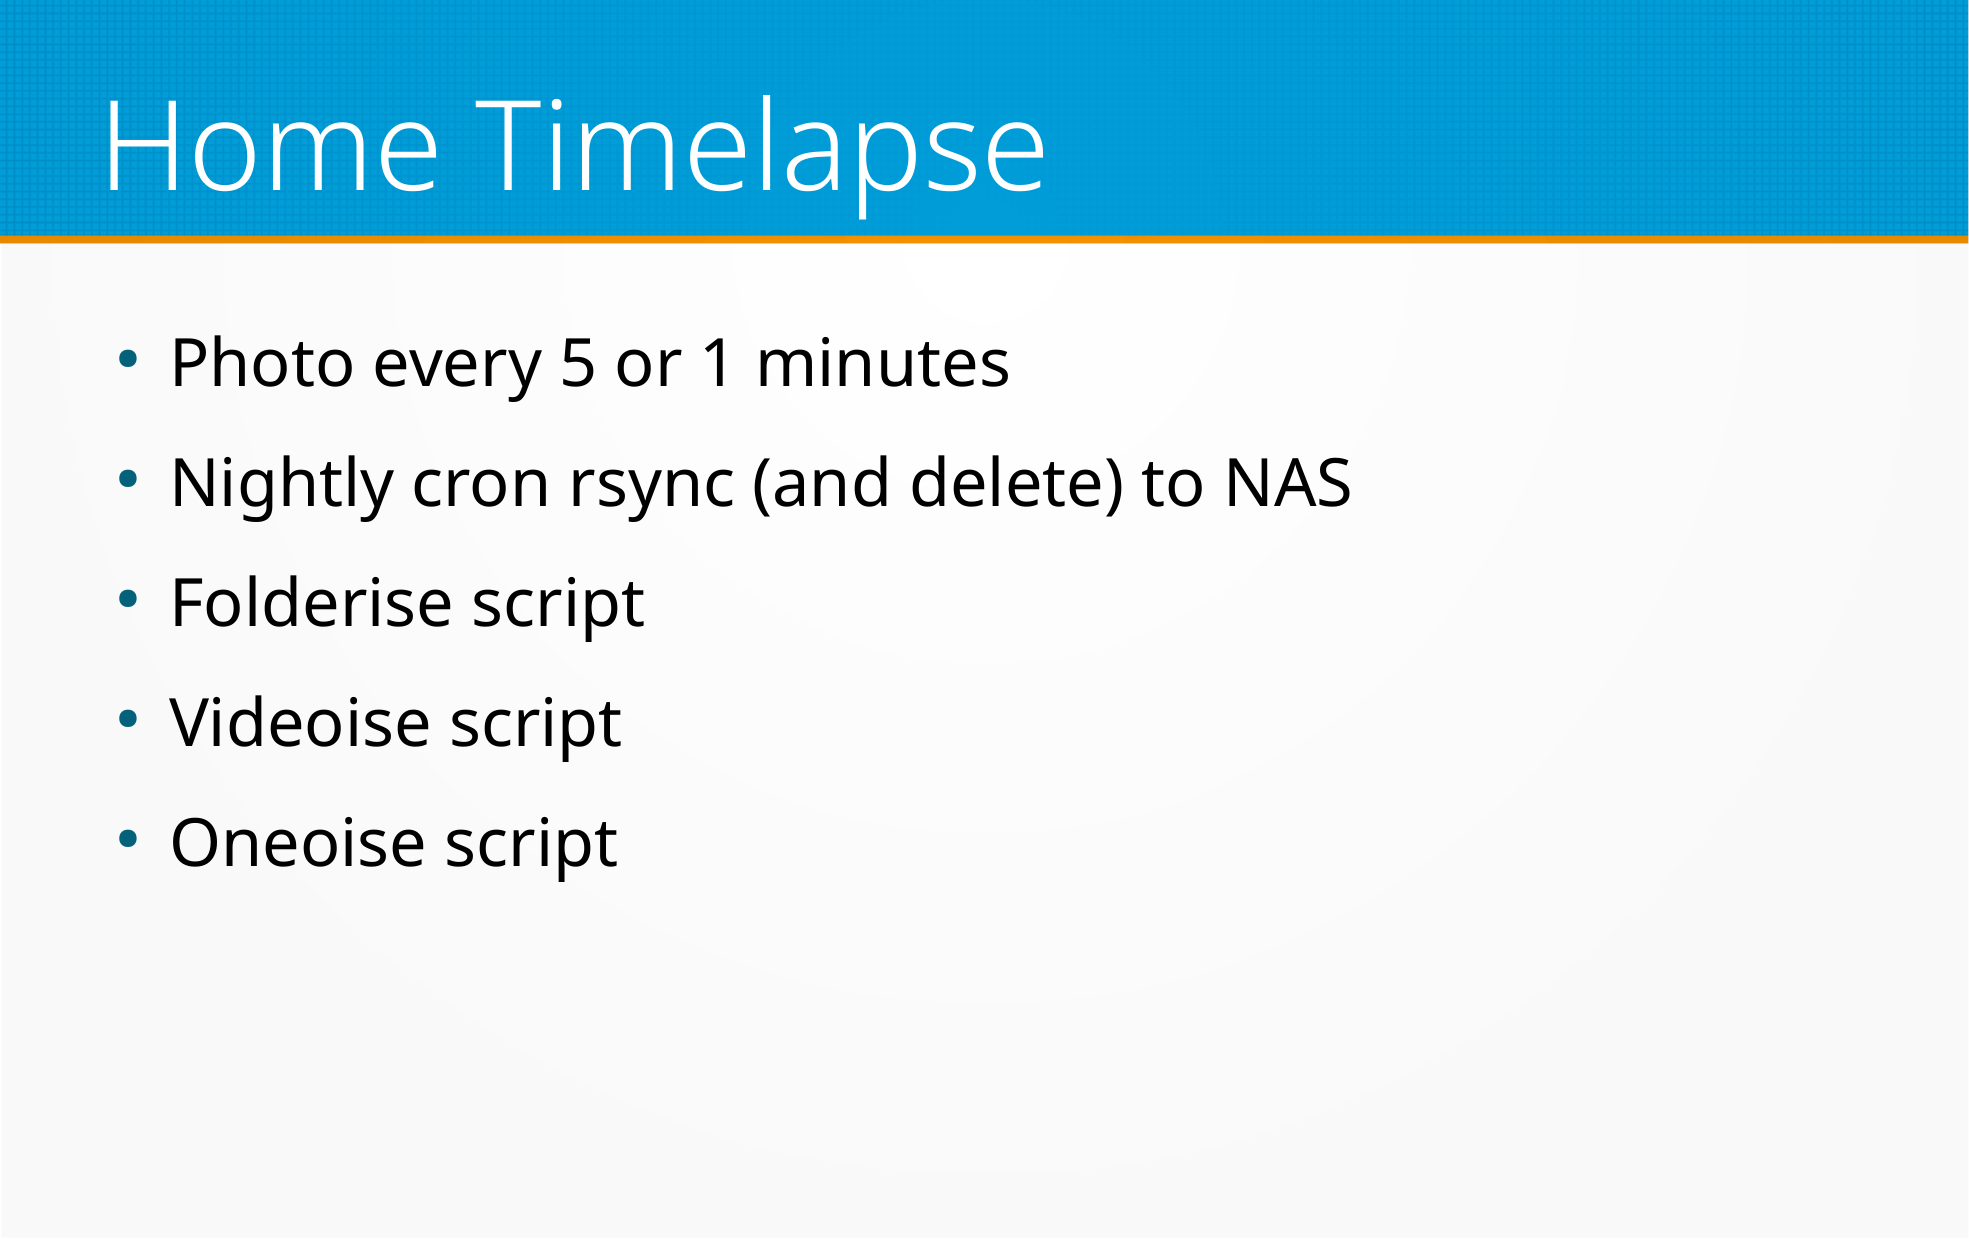

# Home Timelapse
Photo every 5 or 1 minutes
Nightly cron rsync (and delete) to NAS
Folderise script
Videoise script
Oneoise script